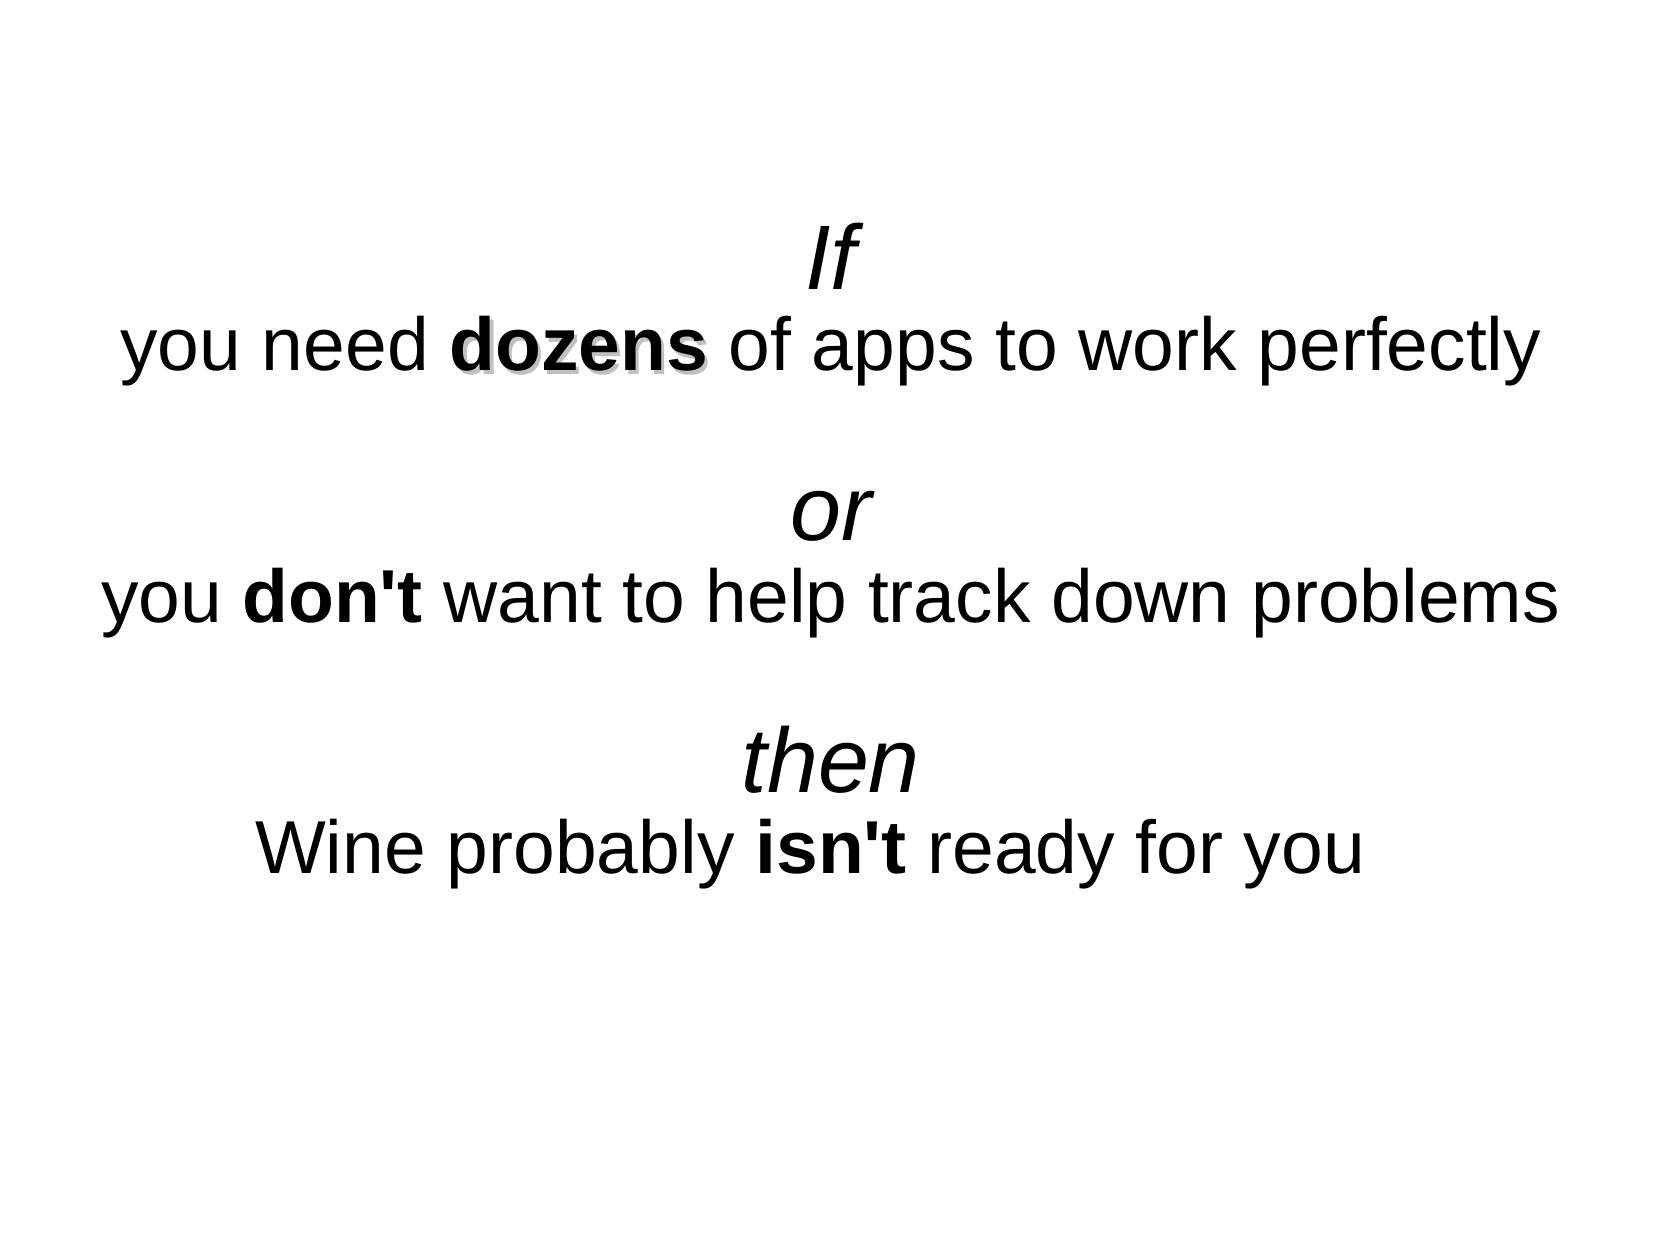

# If you need dozens of apps to work perfectly or you don't want to help track down problems then Wine probably isn't ready for you